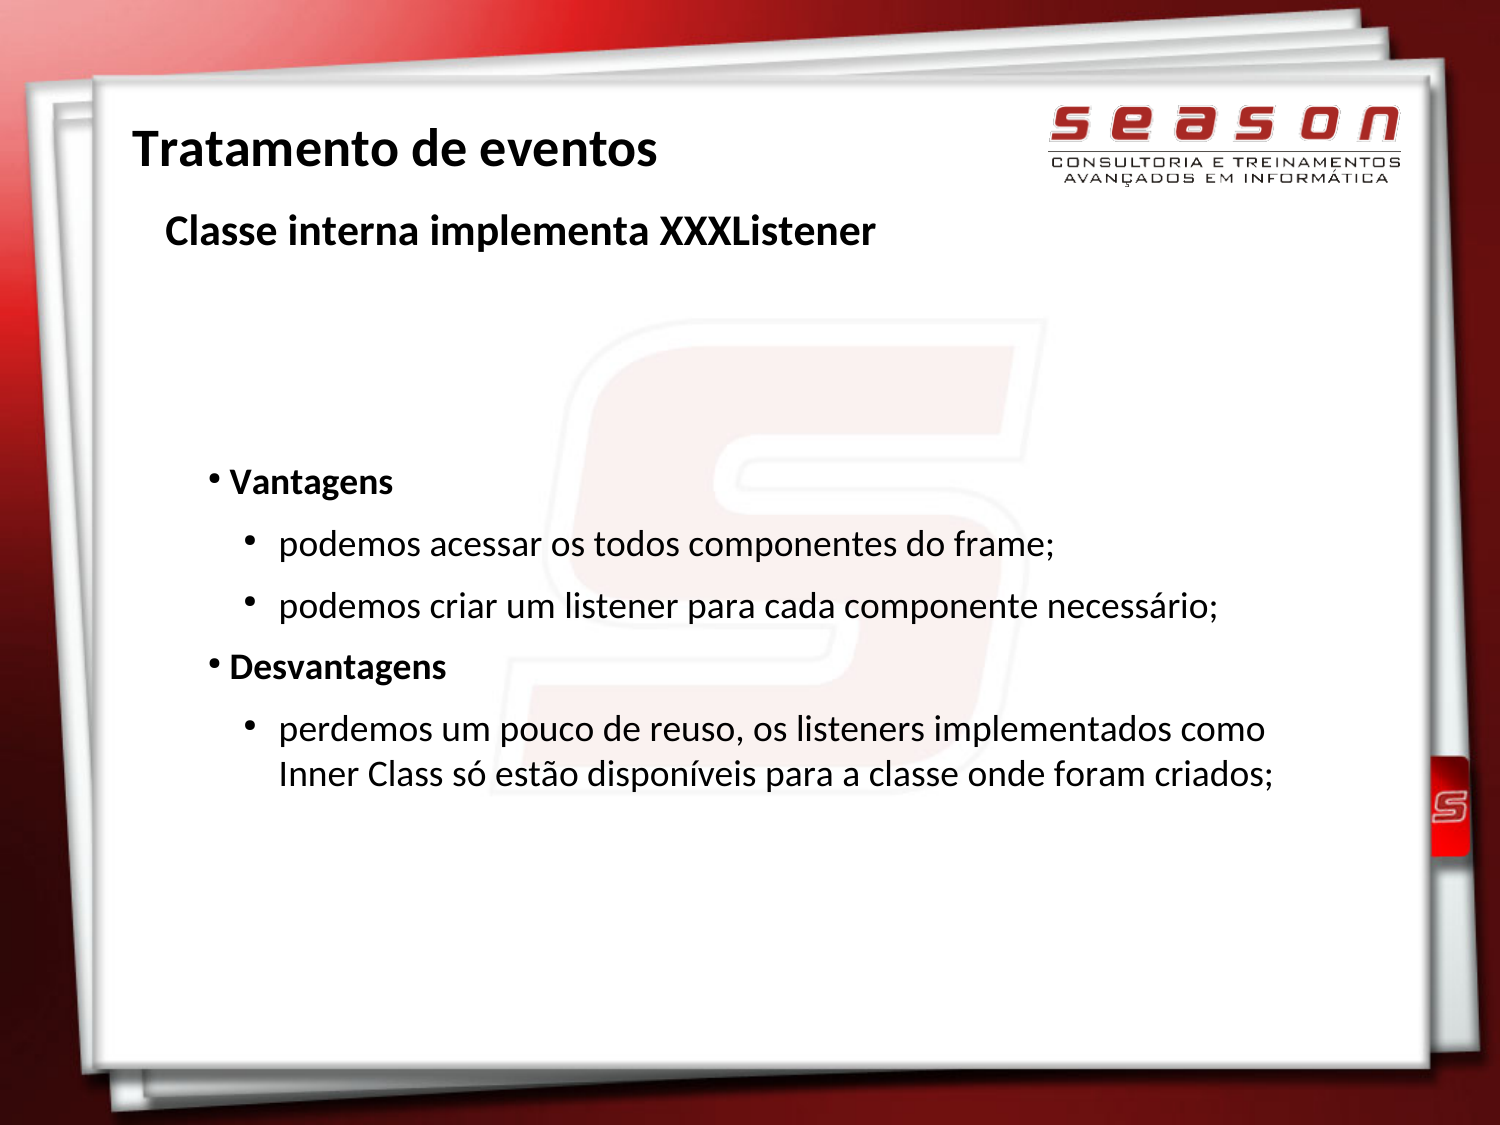

# Tratamento de eventos
Classe interna implementa XXXListener
 Vantagens
podemos acessar os todos componentes do frame;
podemos criar um listener para cada componente necessário;
 Desvantagens
perdemos um pouco de reuso, os listeners implementados como Inner Class só estão disponíveis para a classe onde foram criados;